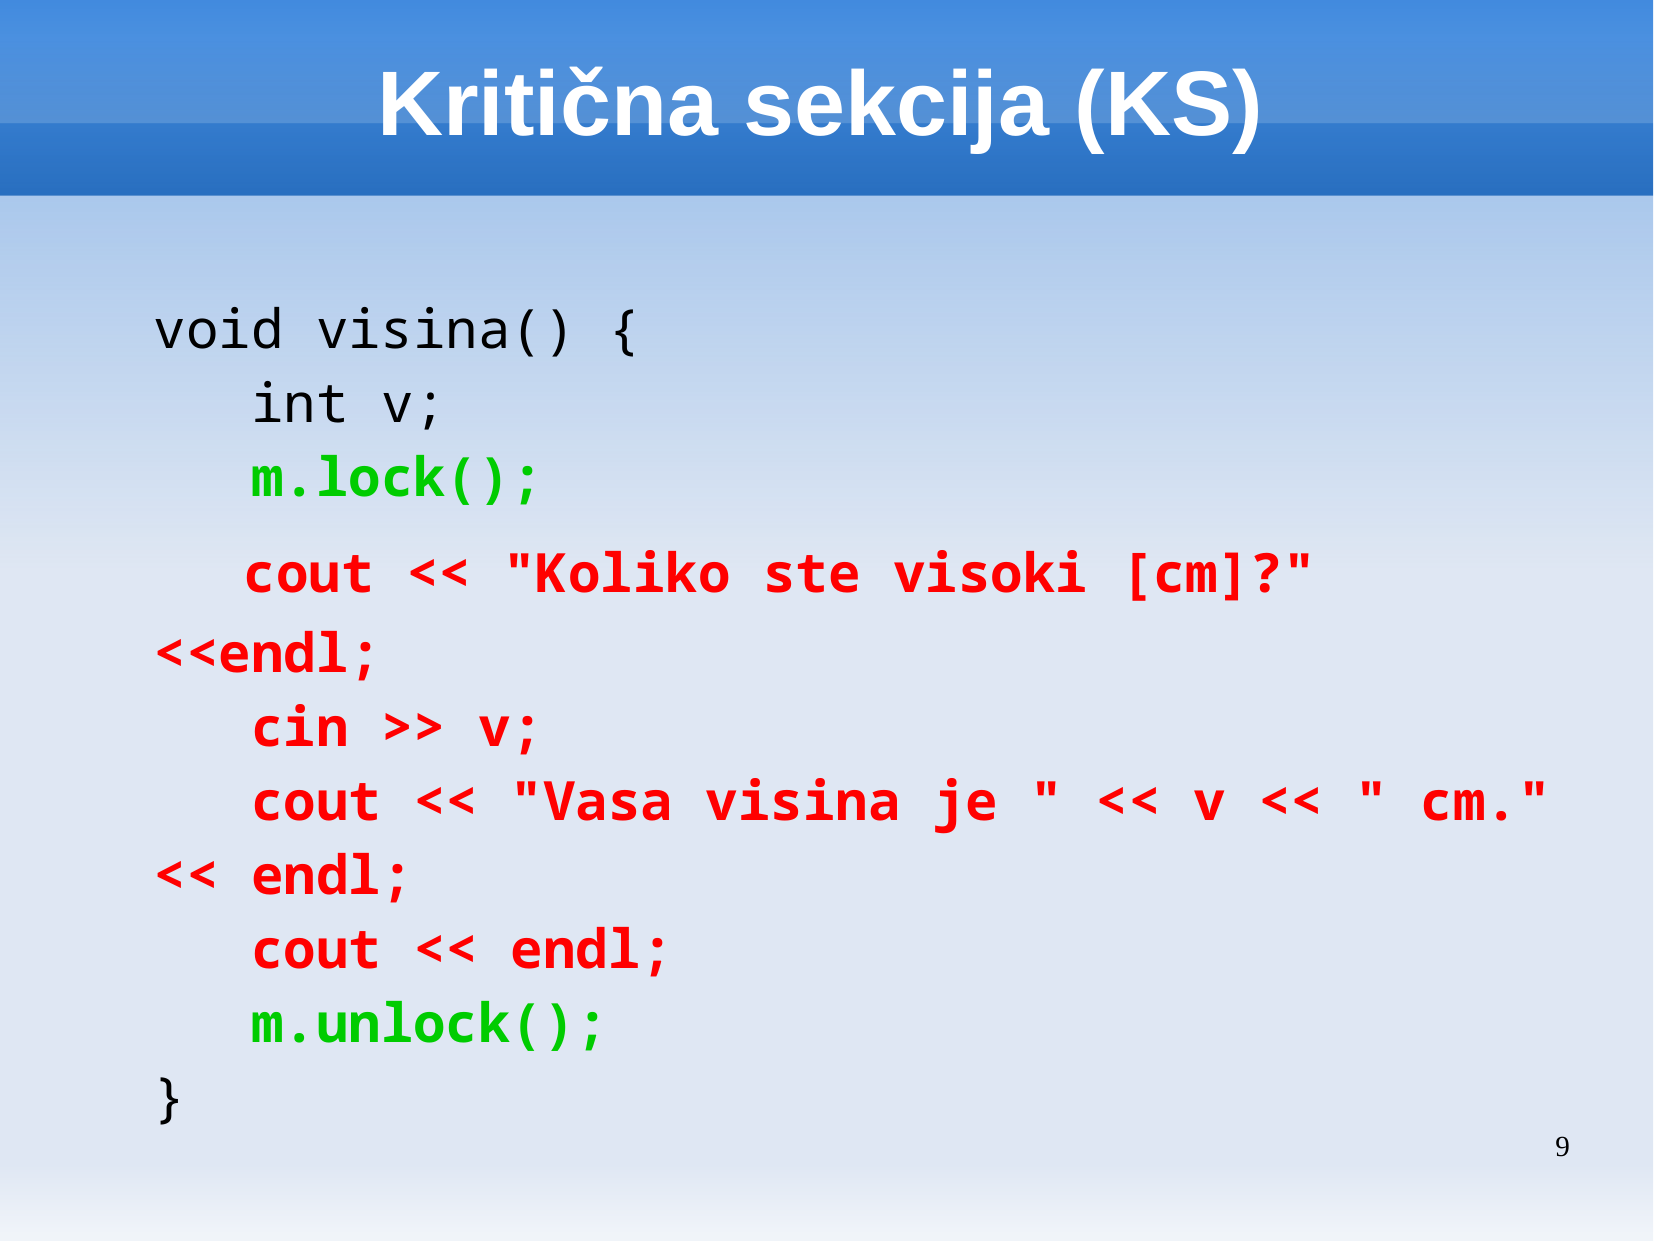

# Kritična sekcija (KS)
void visina() {
 int v;
 m.lock();
 cout << "Koliko ste visoki [cm]?" <<endl;
 cin >> v;
 cout << "Vasa visina je " << v << " cm." << endl;
 cout << endl;
 m.unlock();
}
9